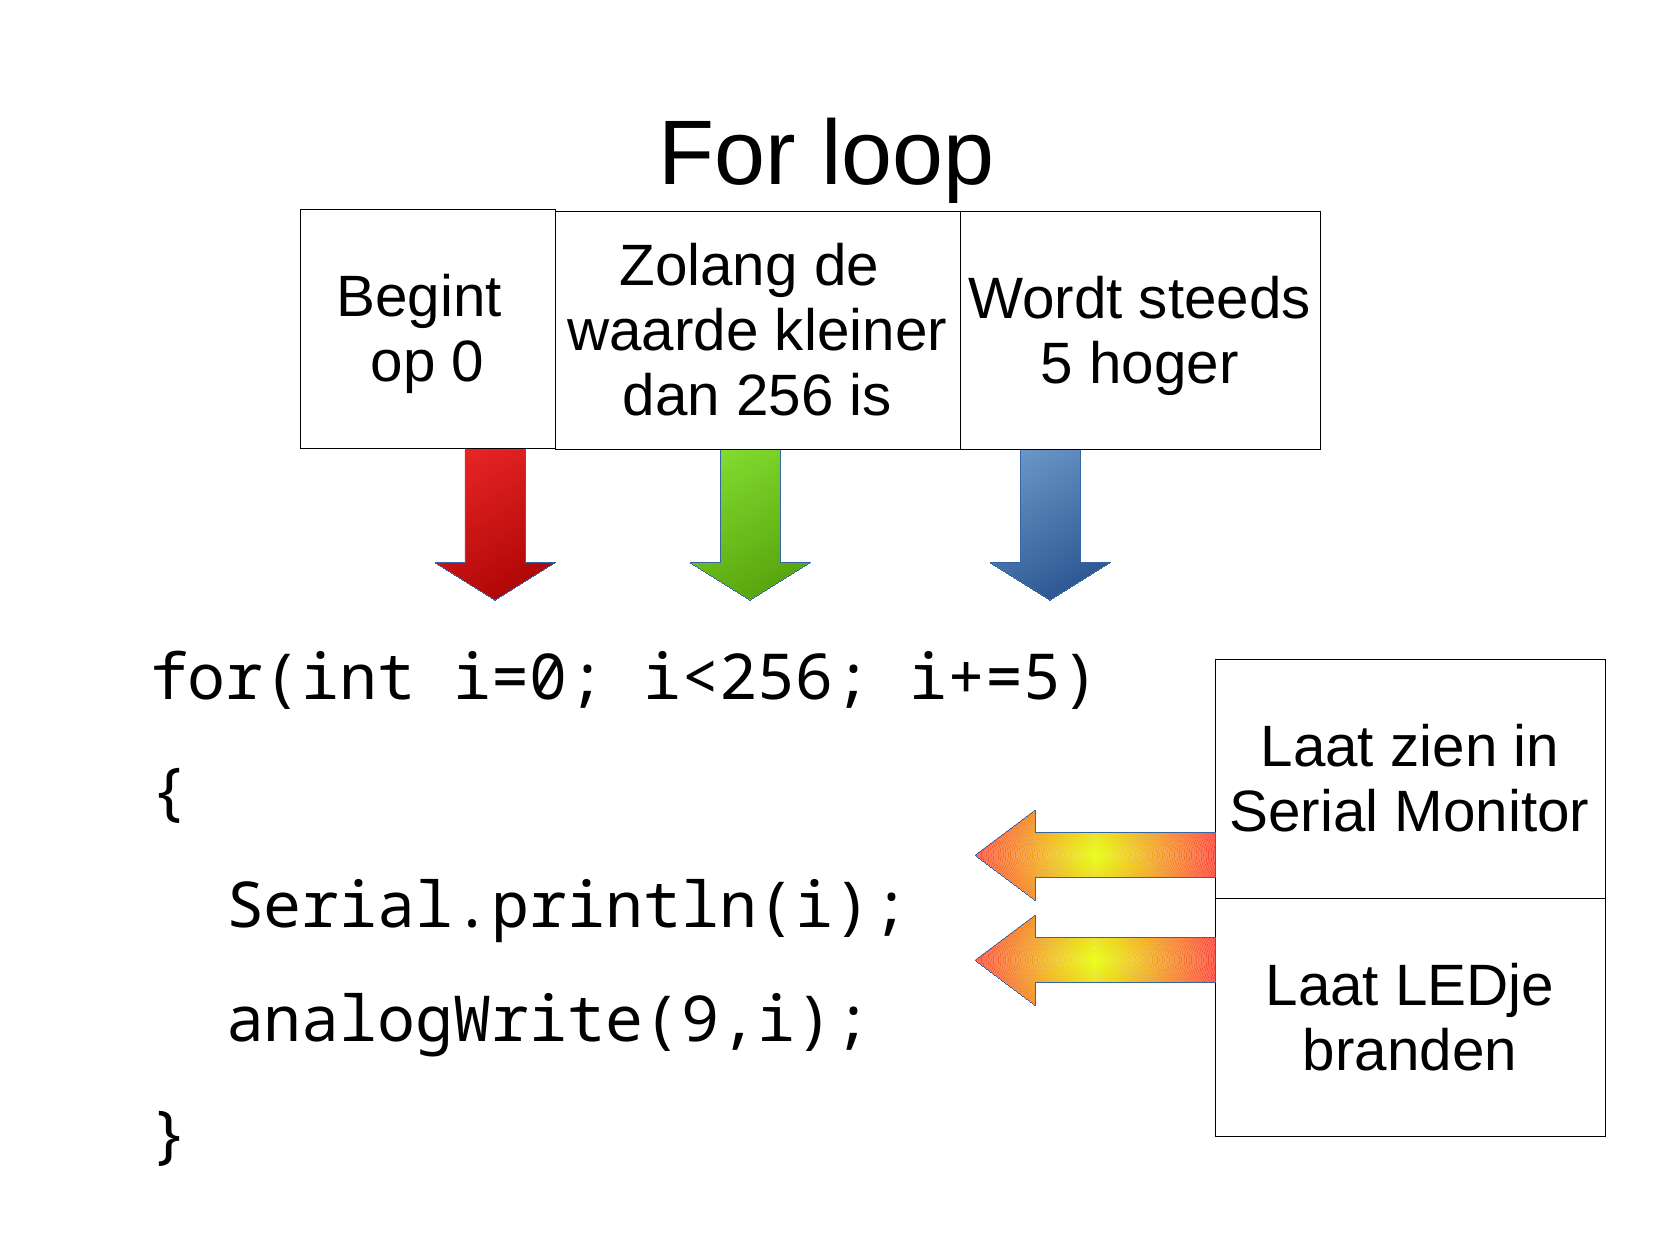

# For loop
Begint
op 0
Zolang de
waarde kleiner
dan 256 is
Wordt steeds
5 hoger
for(int i=0; i<256; i+=5)
{
 Serial.println(i);
 analogWrite(9,i);
}
Laat zien in
Serial Monitor
Laat LEDje
branden